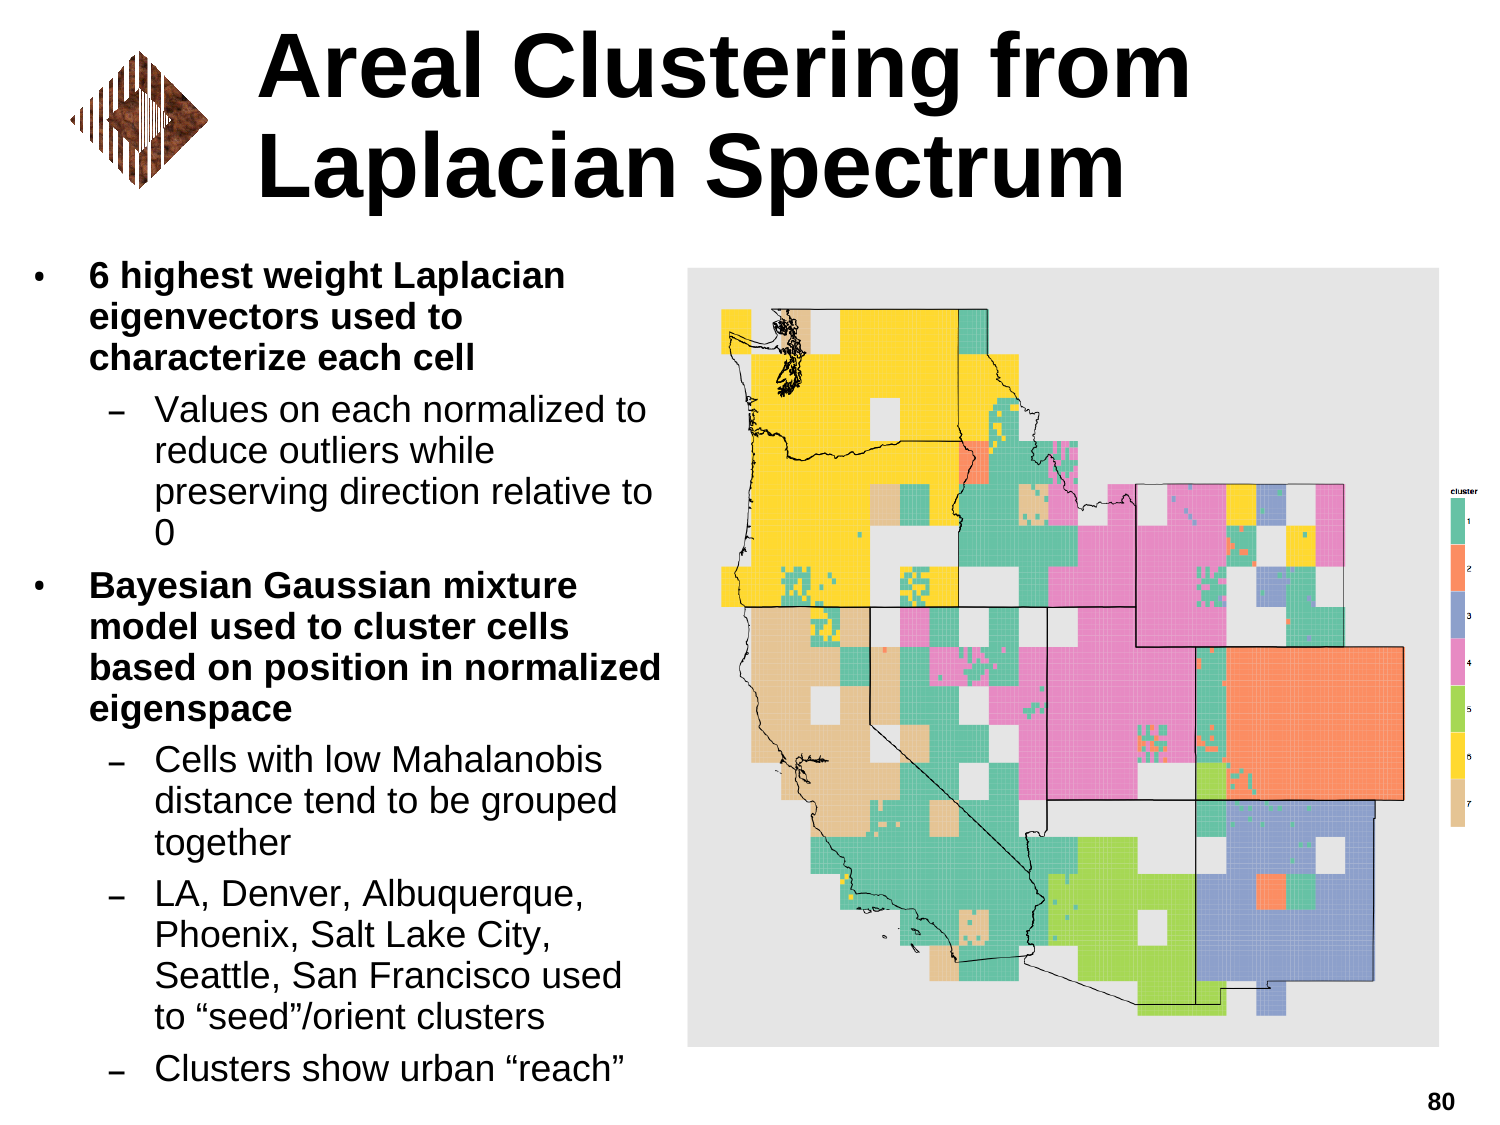

# Areal Clustering from Laplacian Spectrum
6 highest weight Laplacian eigenvectors used to characterize each cell
Values on each normalized to reduce outliers while preserving direction relative to 0
Bayesian Gaussian mixture model used to cluster cells based on position in normalized eigenspace
Cells with low Mahalanobis distance tend to be grouped together
LA, Denver, Albuquerque, Phoenix, Salt Lake City, Seattle, San Francisco used to “seed”/orient clusters
Clusters show urban “reach”